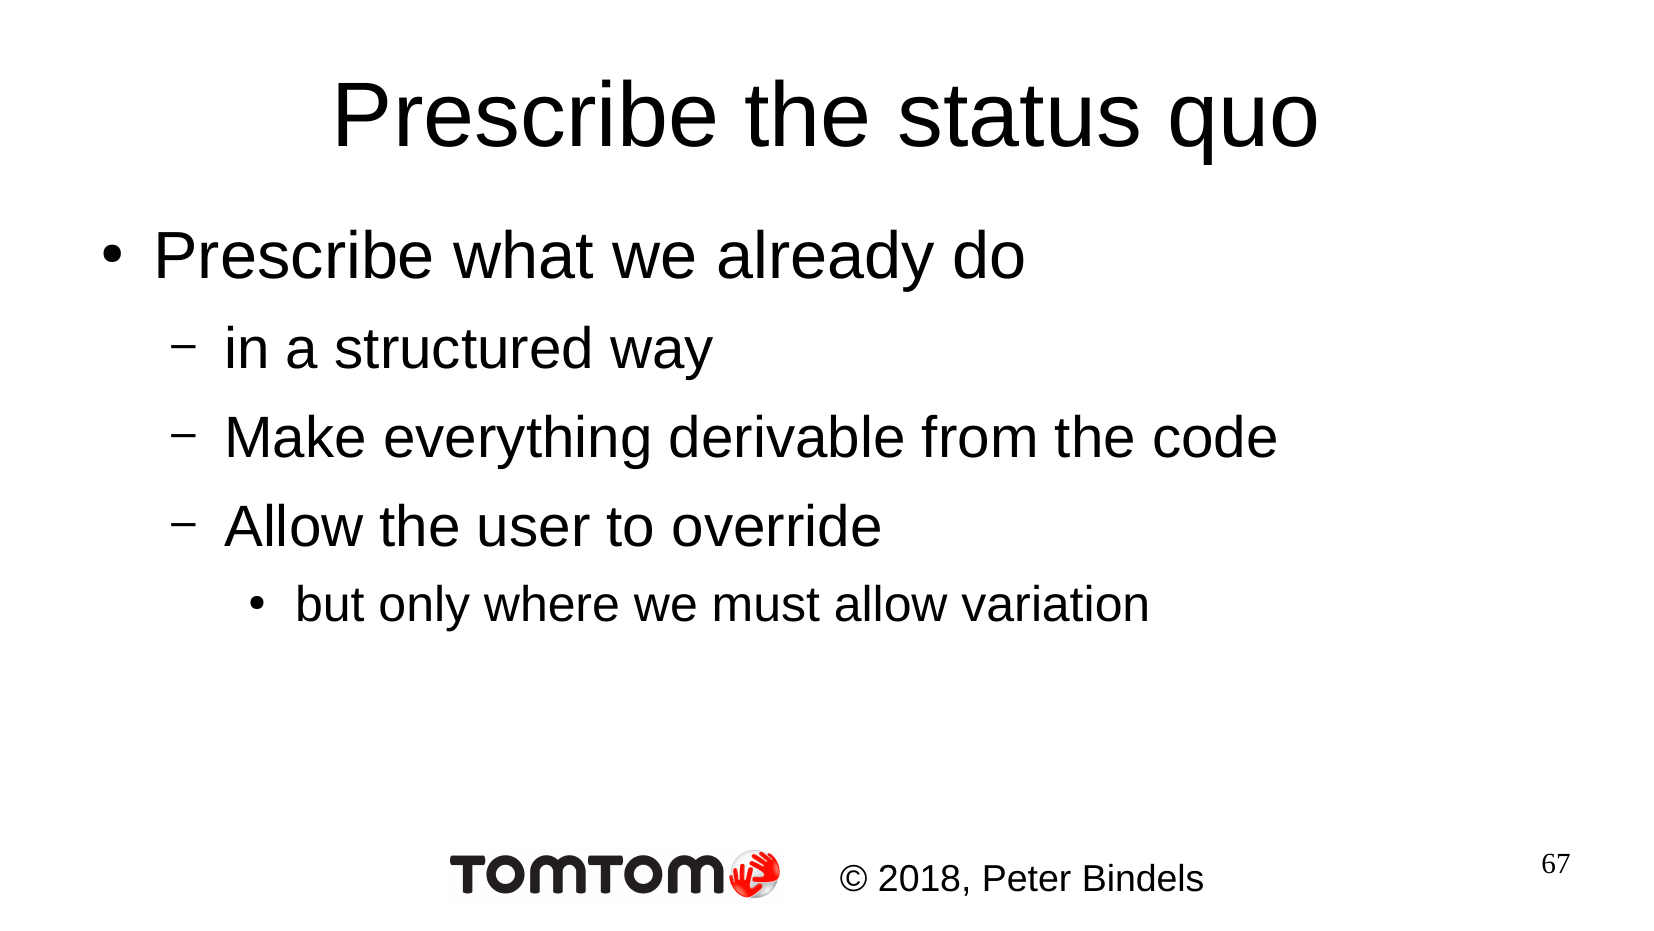

# Prescribe the status quo
Prescribe what we already do
in a structured way
Make everything derivable from the code
Allow the user to override
but only where we must allow variation
67